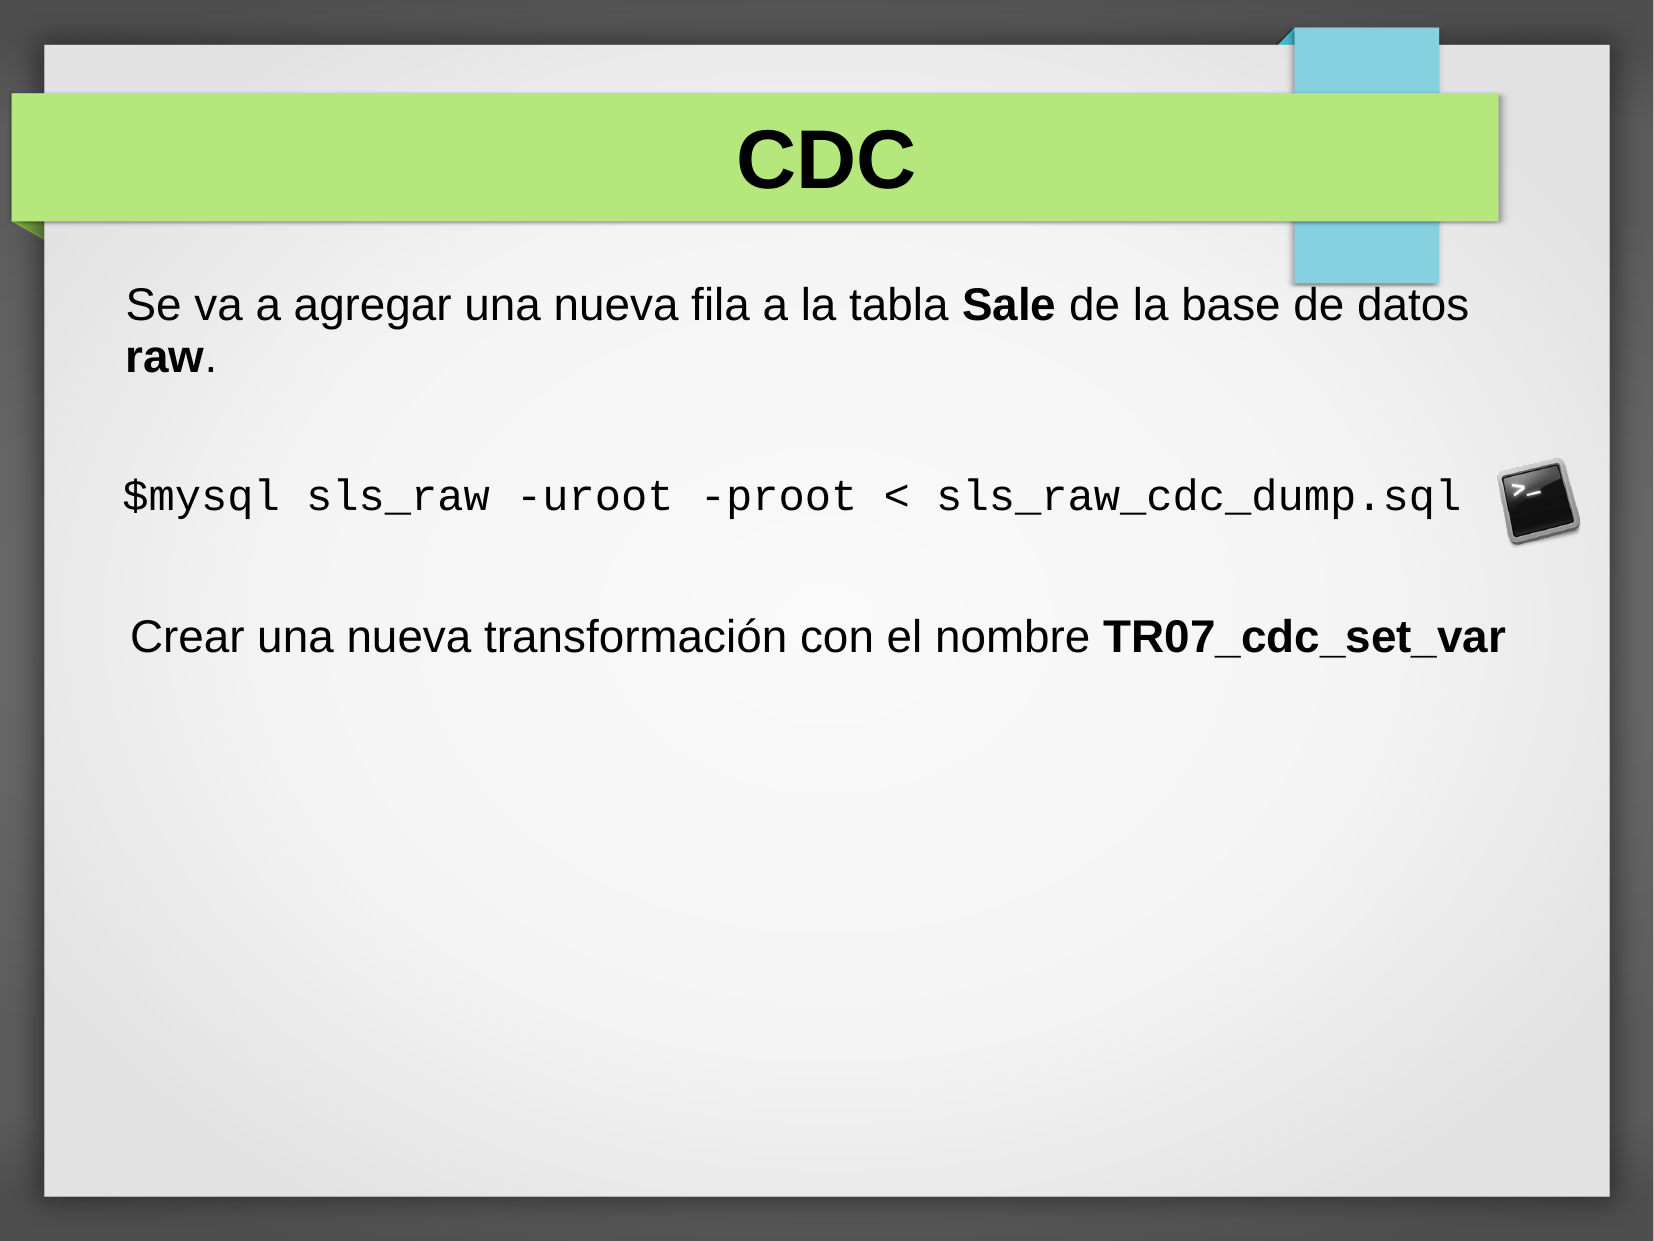

# CDC
Se va a agregar una nueva fila a la tabla Sale de la base de datos raw.
$mysql sls_raw -uroot -proot < sls_raw_cdc_dump.sql
Crear una nueva transformación con el nombre TR07_cdc_set_var